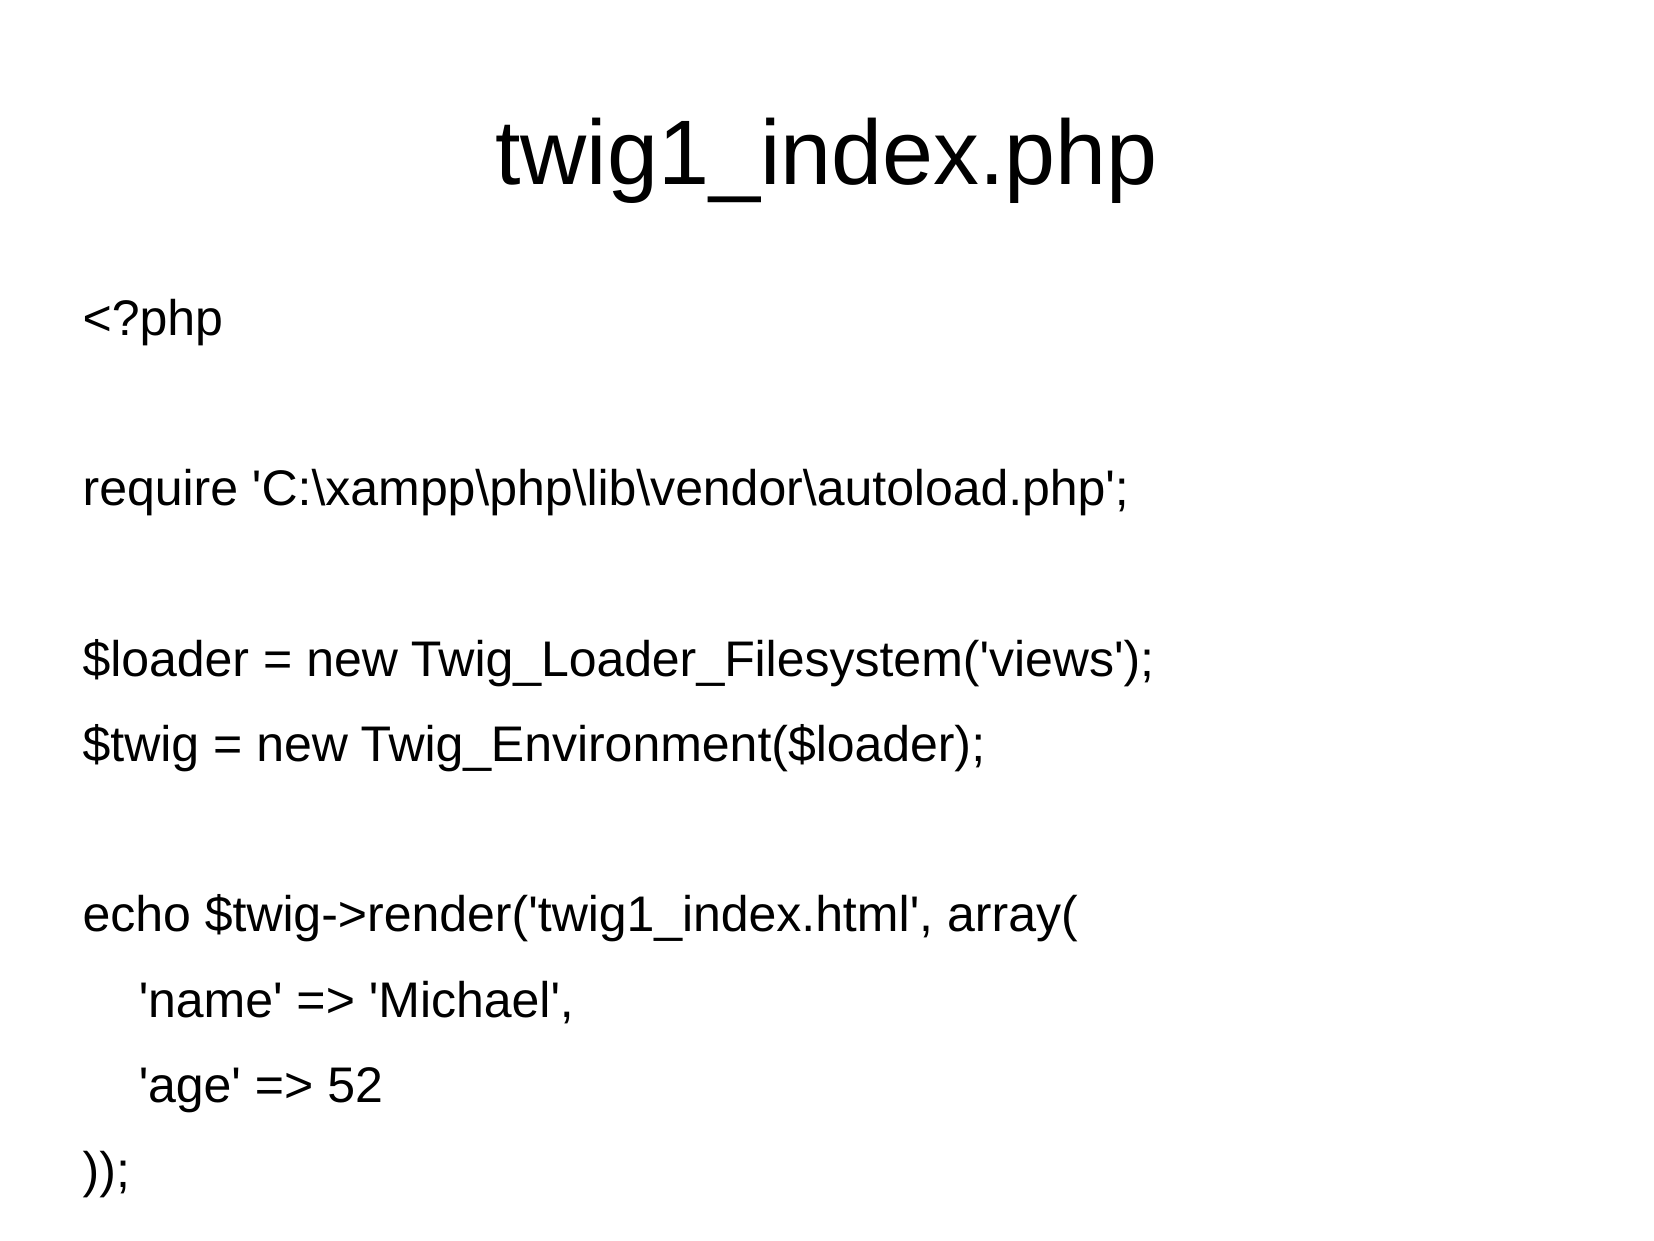

# twig1_index.php
<?php
require 'C:\xampp\php\lib\vendor\autoload.php';
$loader = new Twig_Loader_Filesystem('views');
$twig = new Twig_Environment($loader);
echo $twig->render('twig1_index.html', array(
 'name' => 'Michael',
 'age' => 52
));